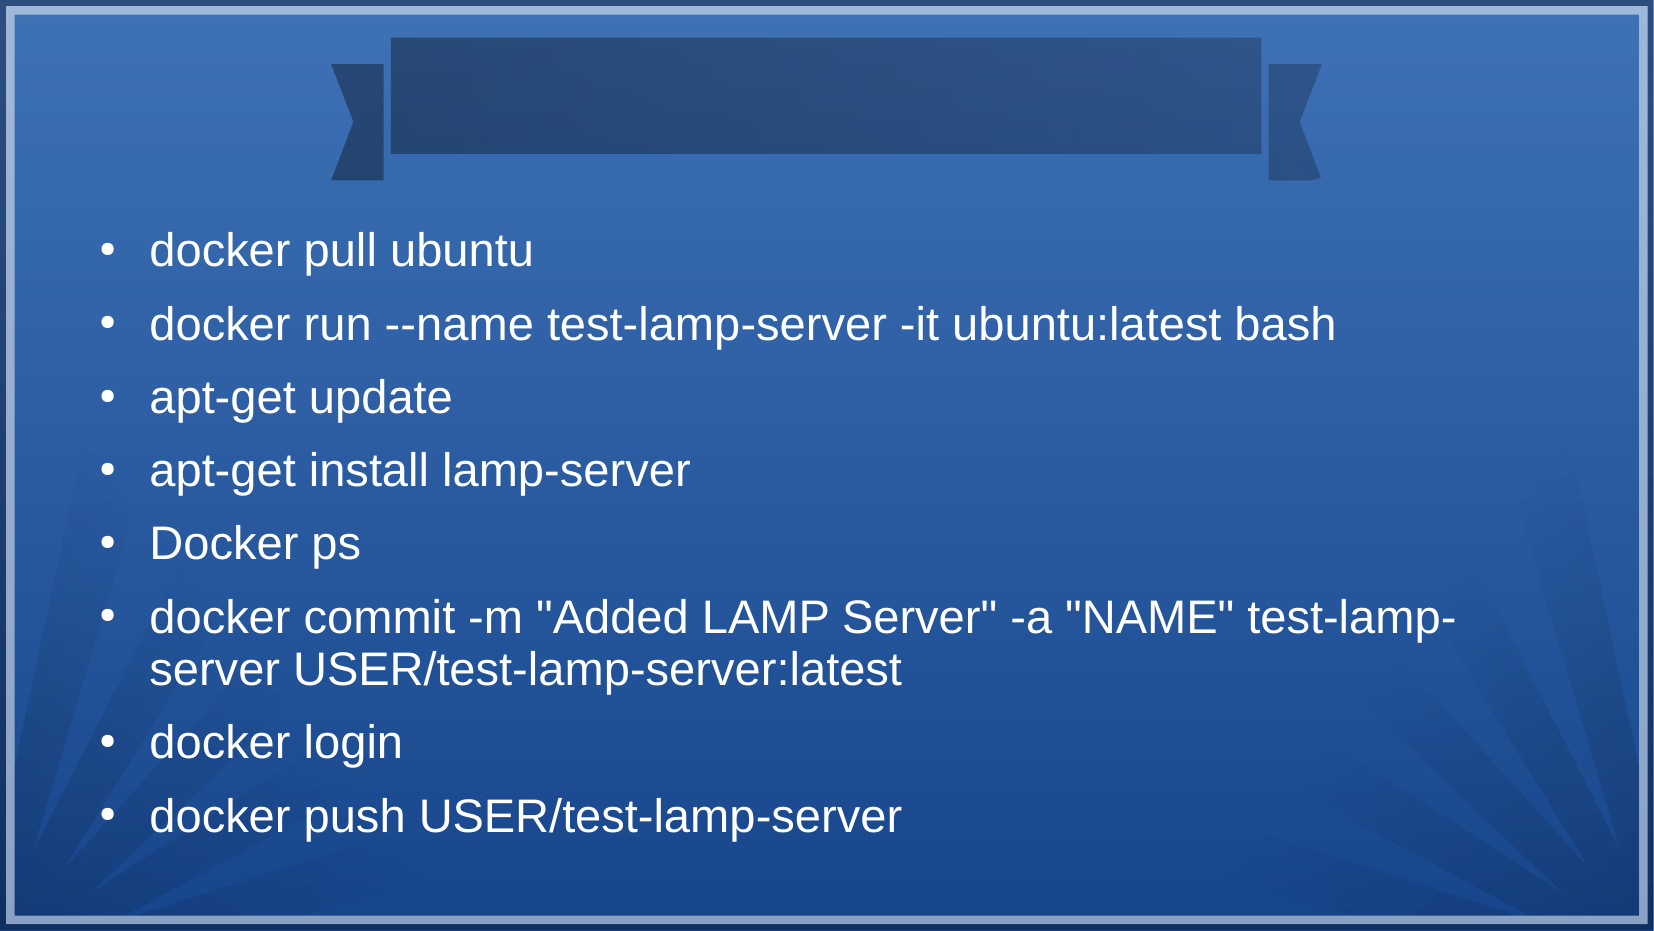

#
docker pull ubuntu
docker run --name test-lamp-server -it ubuntu:latest bash
apt-get update
apt-get install lamp-server
Docker ps
docker commit -m "Added LAMP Server" -a "NAME" test-lamp-server USER/test-lamp-server:latest
docker login
docker push USER/test-lamp-server